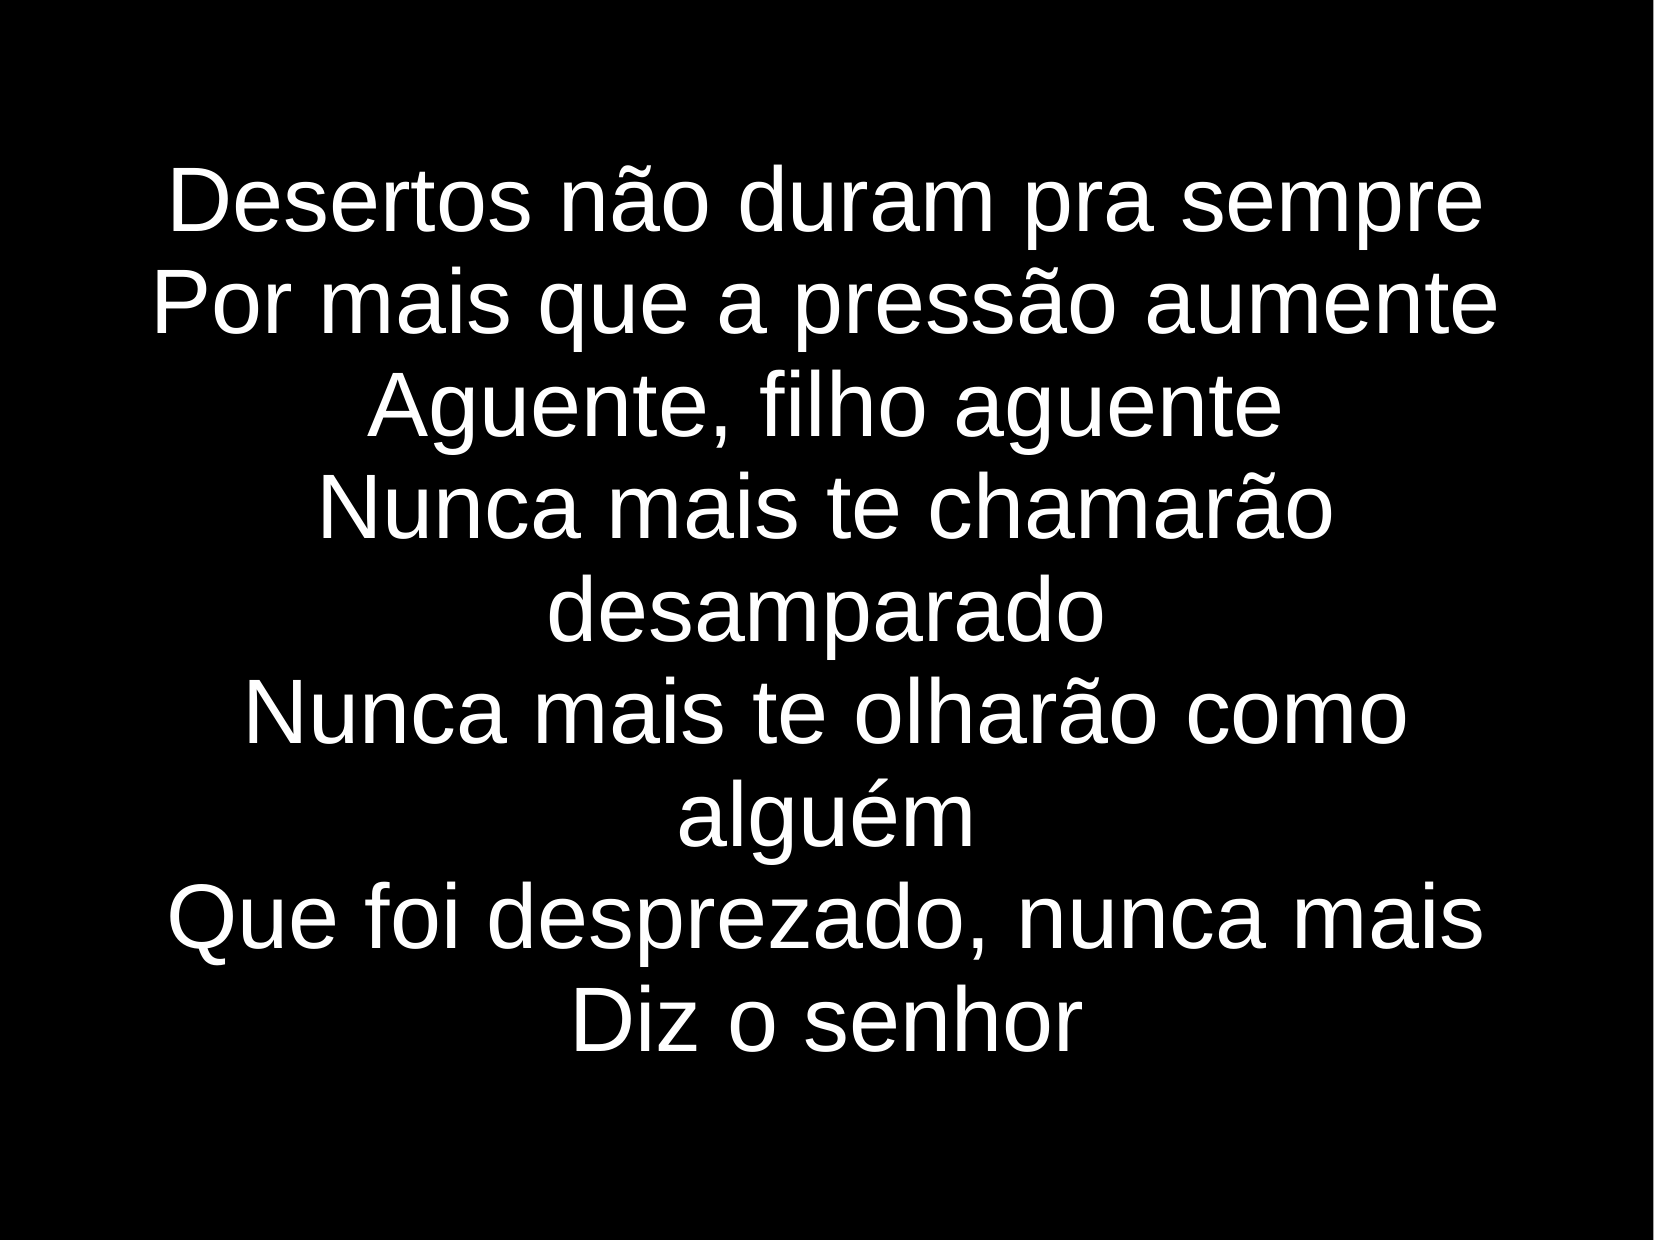

# Desertos não duram pra sempre
Por mais que a pressão aumente
Aguente, filho aguente
Nunca mais te chamarão desamparado
Nunca mais te olharão como alguém
Que foi desprezado, nunca mais
Diz o senhor